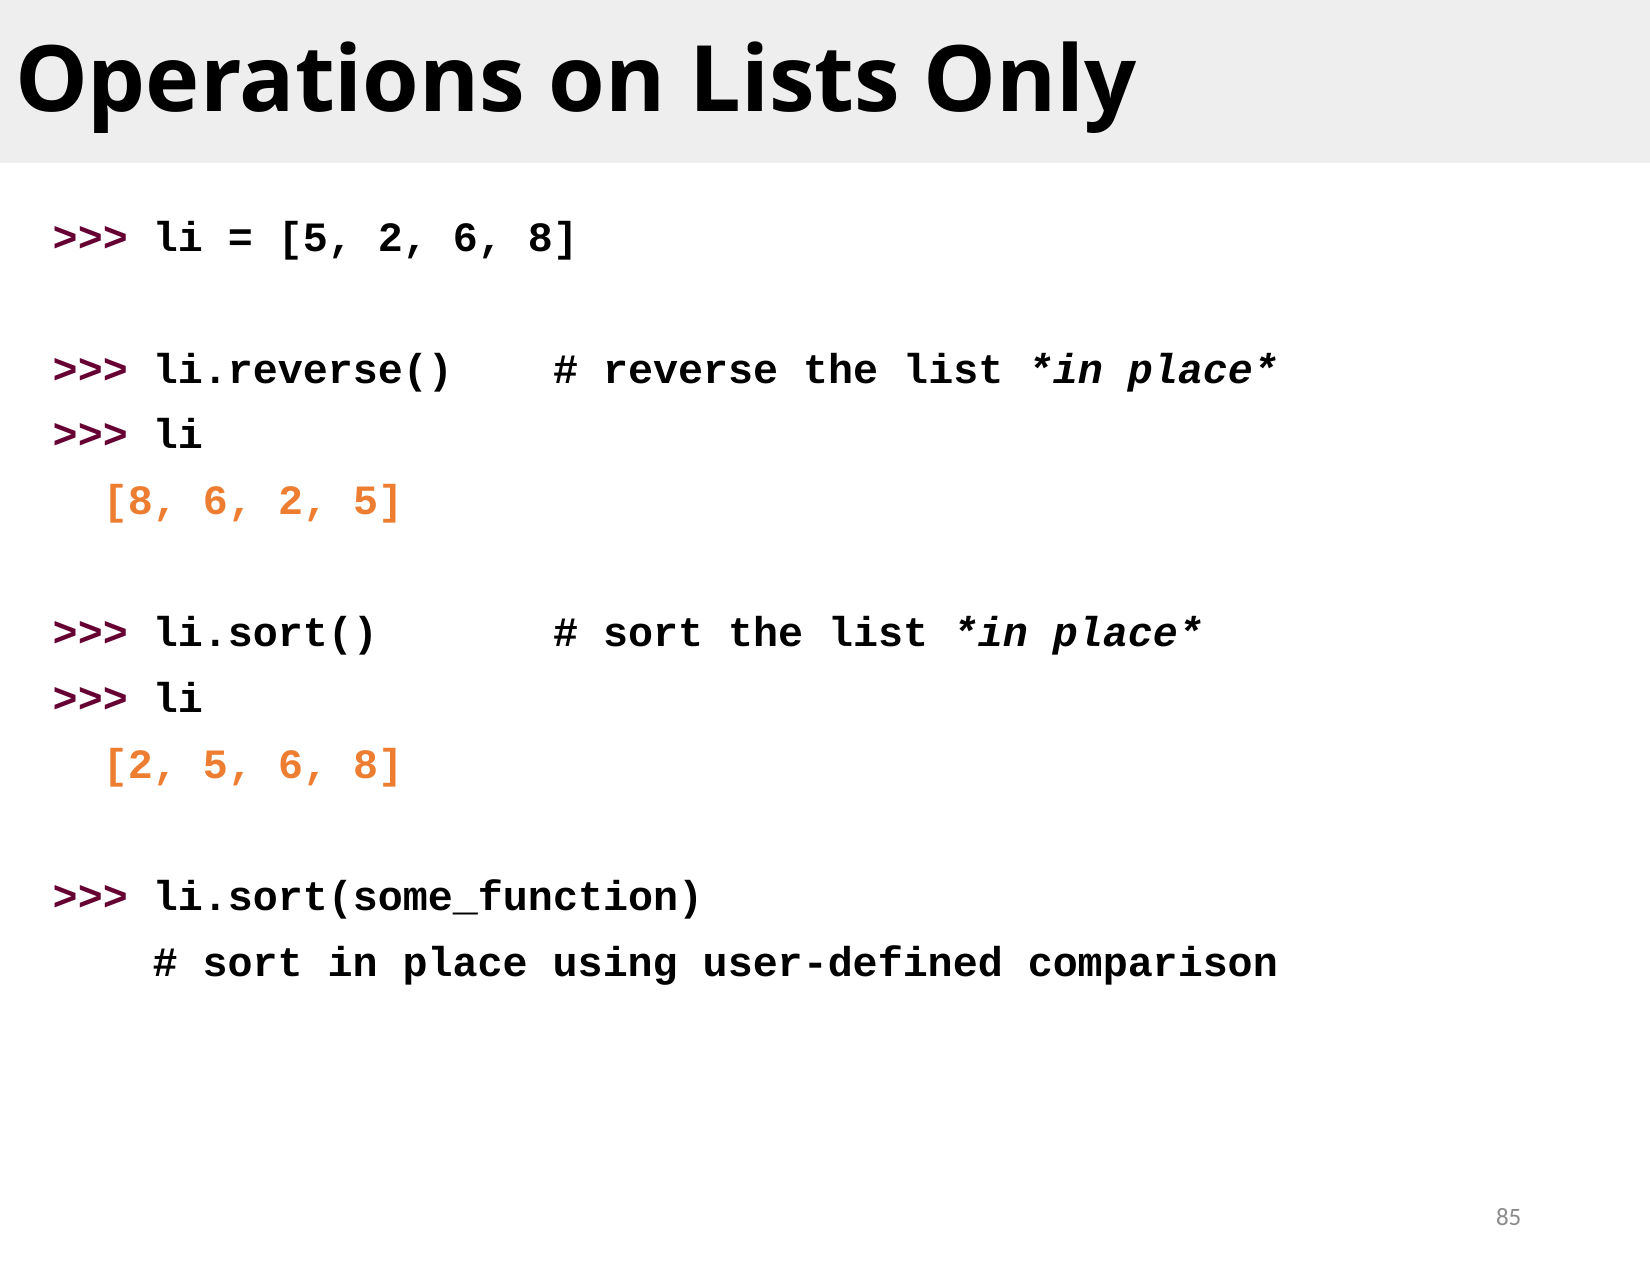

# Operations on Lists Only
>>> li = [5, 2, 6, 8]
>>> li.reverse() # reverse the list *in place*
>>> li
 [8, 6, 2, 5]
>>> li.sort() # sort the list *in place*
>>> li
 [2, 5, 6, 8]
>>> li.sort(some_function)
 # sort in place using user-defined comparison
85